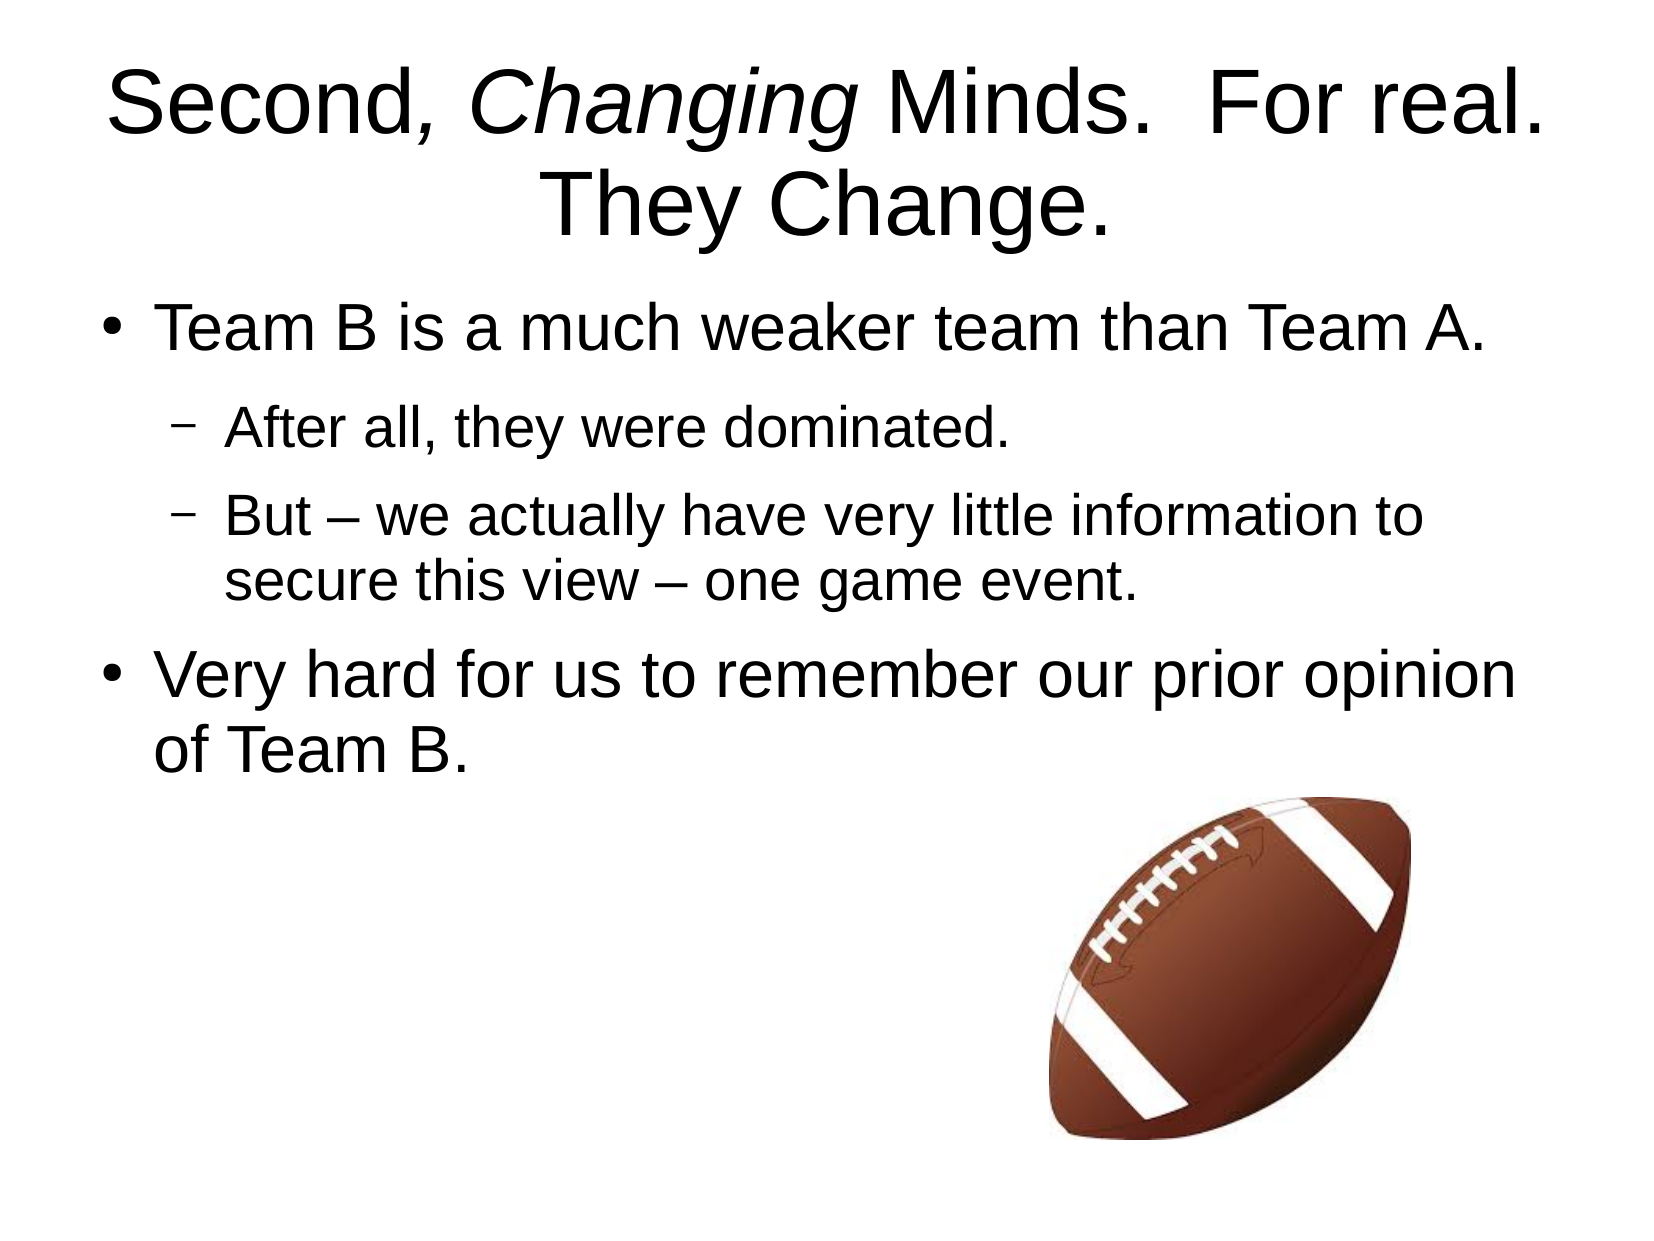

# Second, Changing Minds. For real. They Change.
Team B is a much weaker team than Team A.
After all, they were dominated.
But – we actually have very little information to secure this view – one game event.
Very hard for us to remember our prior opinion of Team B.